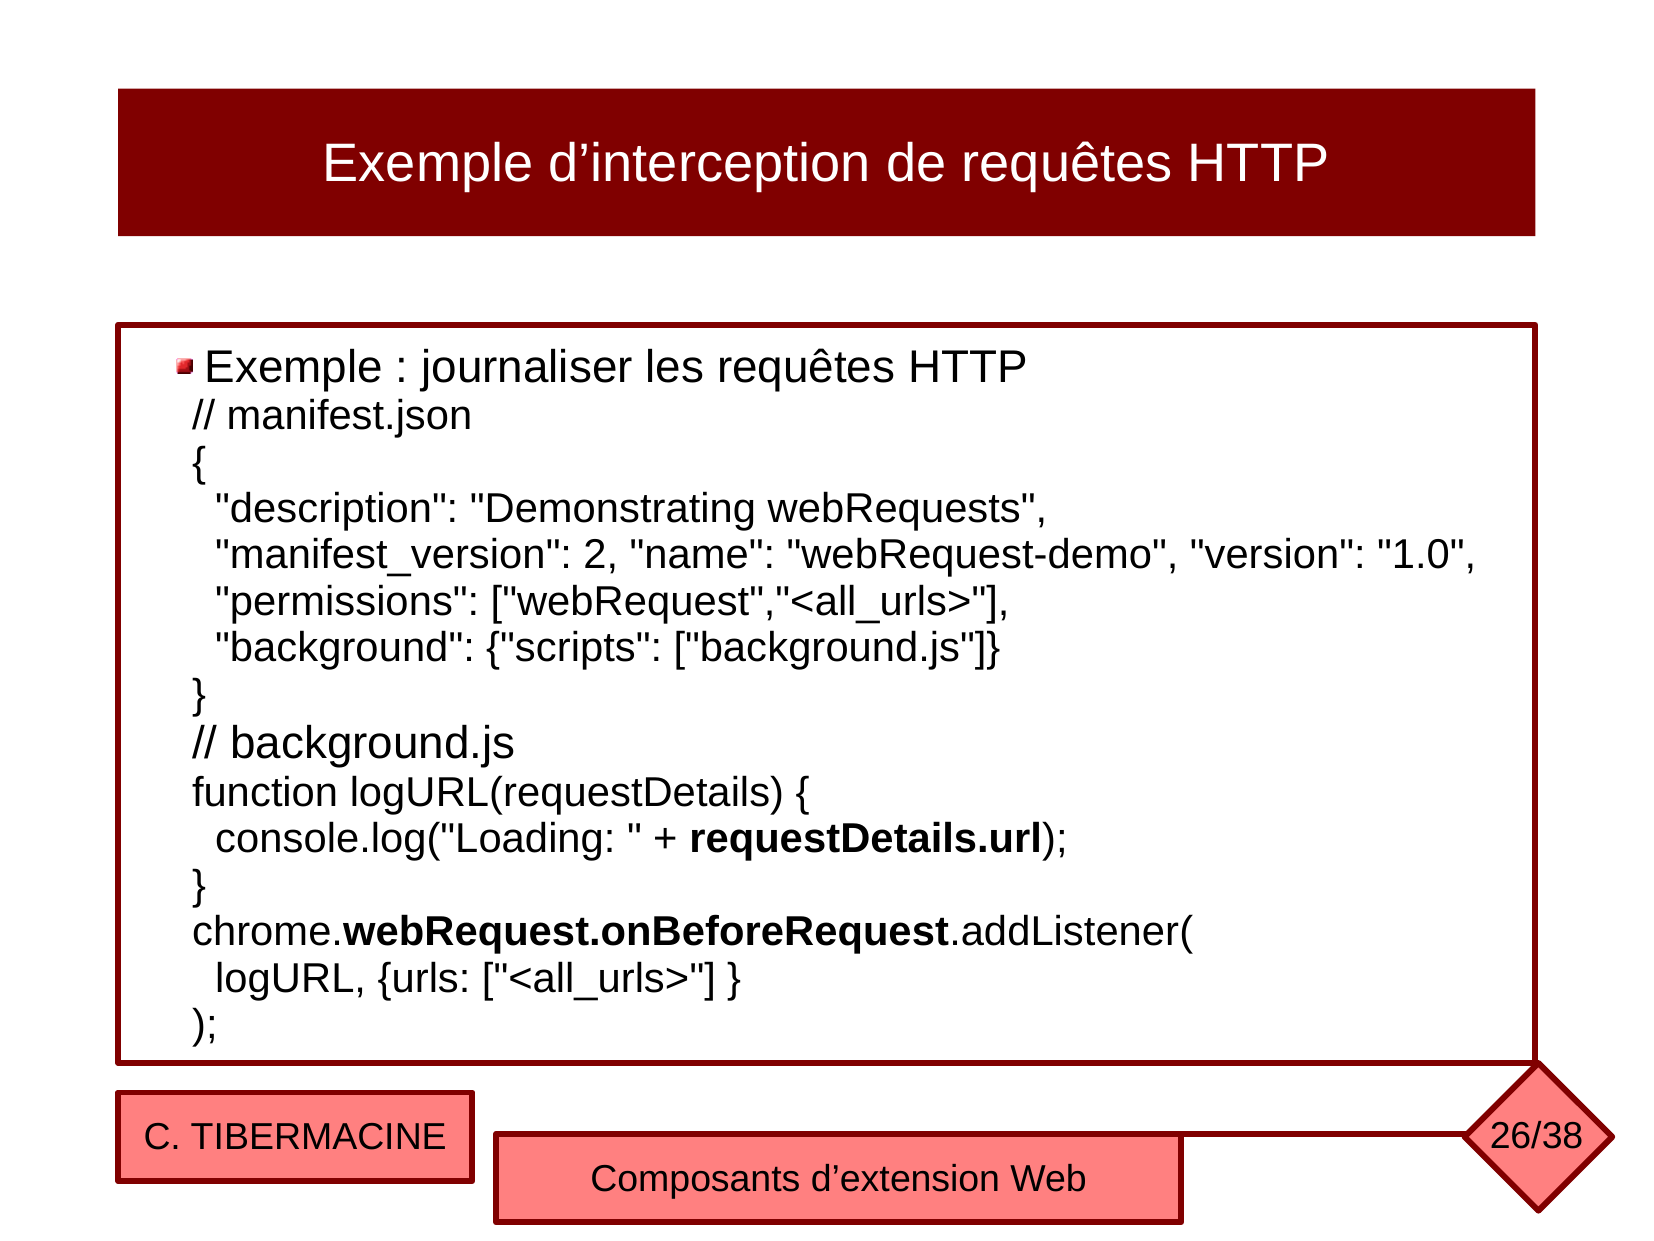

Exemple d’interception de requêtes HTTP
 Exemple : journaliser les requêtes HTTP
// manifest.json
{
 "description": "Demonstrating webRequests",
 "manifest_version": 2, "name": "webRequest-demo", "version": "1.0",
 "permissions": ["webRequest","<all_urls>"],
 "background": {"scripts": ["background.js"]}
}
// background.js
function logURL(requestDetails) {
 console.log("Loading: " + requestDetails.url);
}
chrome.webRequest.onBeforeRequest.addListener(
 logURL, {urls: ["<all_urls>"] }
);
C. TIBERMACINE
Composants d’extension Web